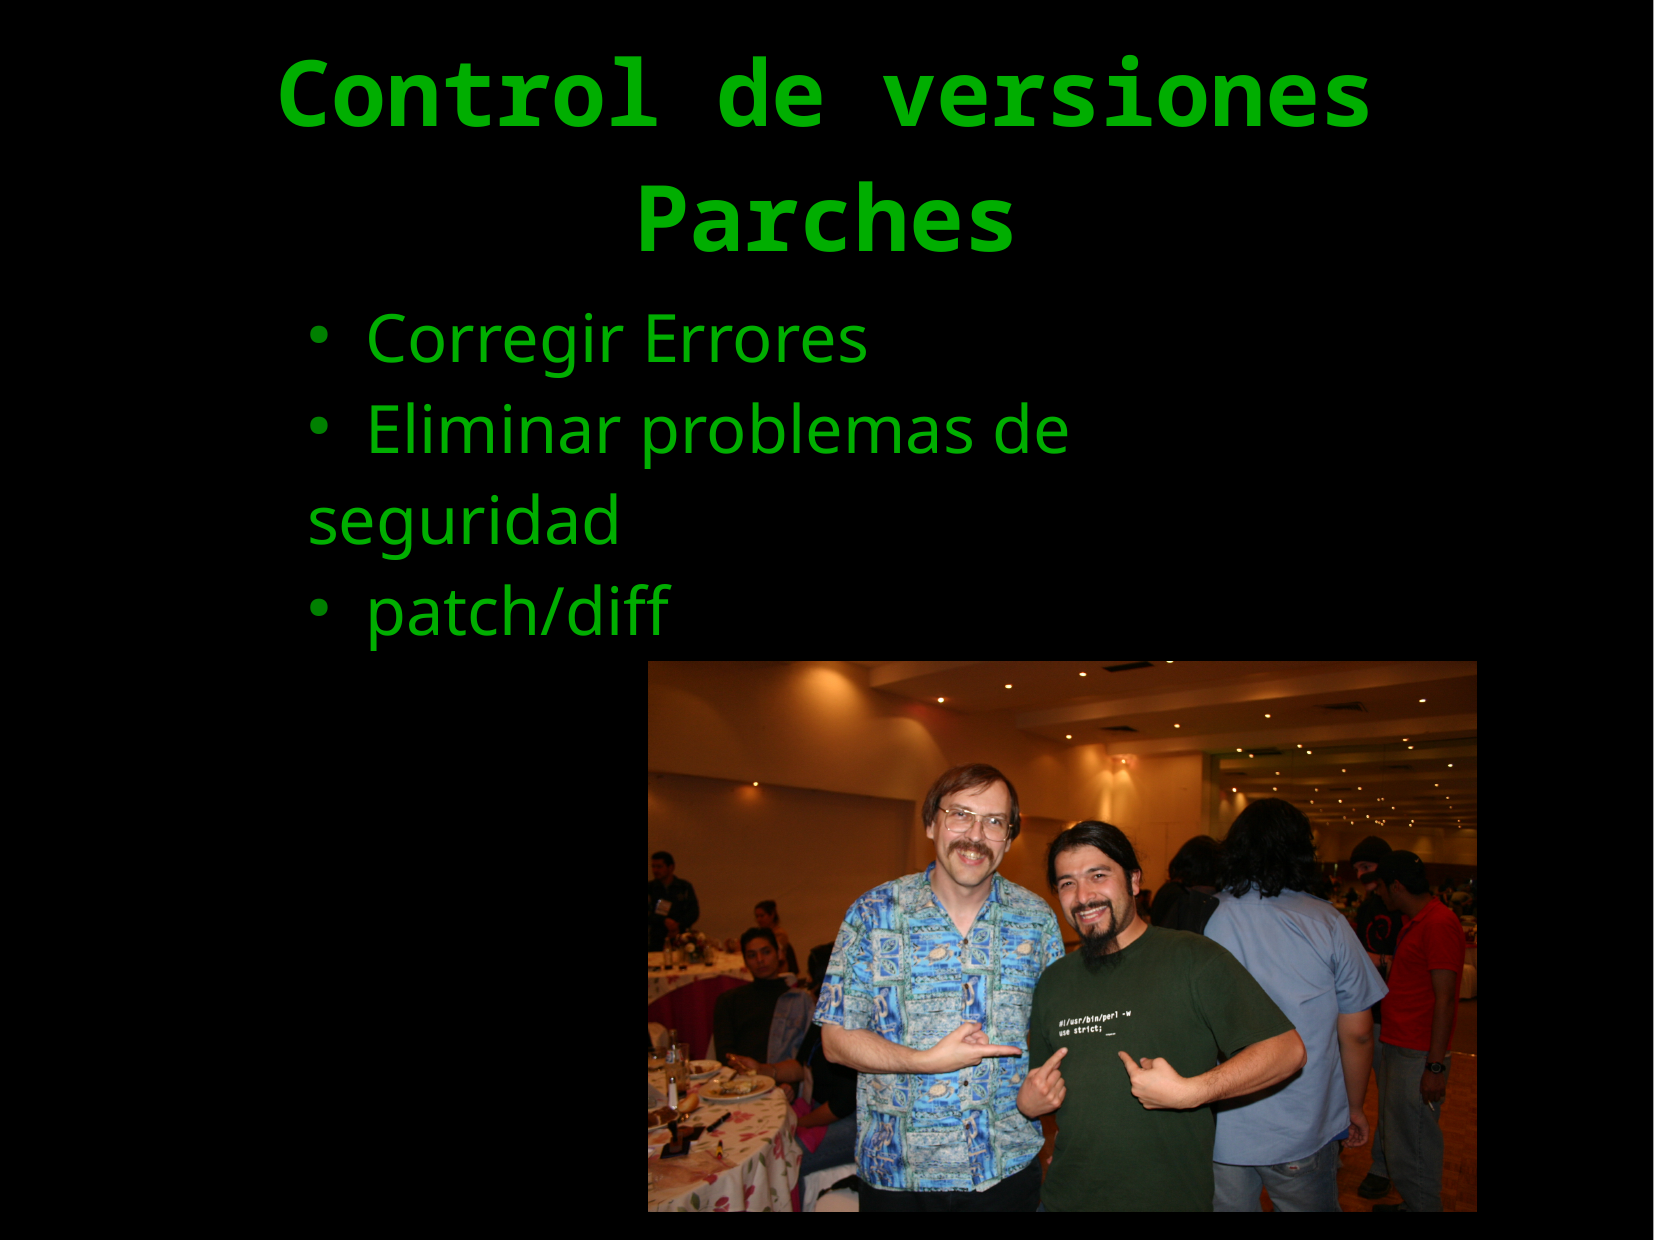

# Control de versiones Parches
 Corregir Errores
 Eliminar problemas de seguridad
 patch/diff